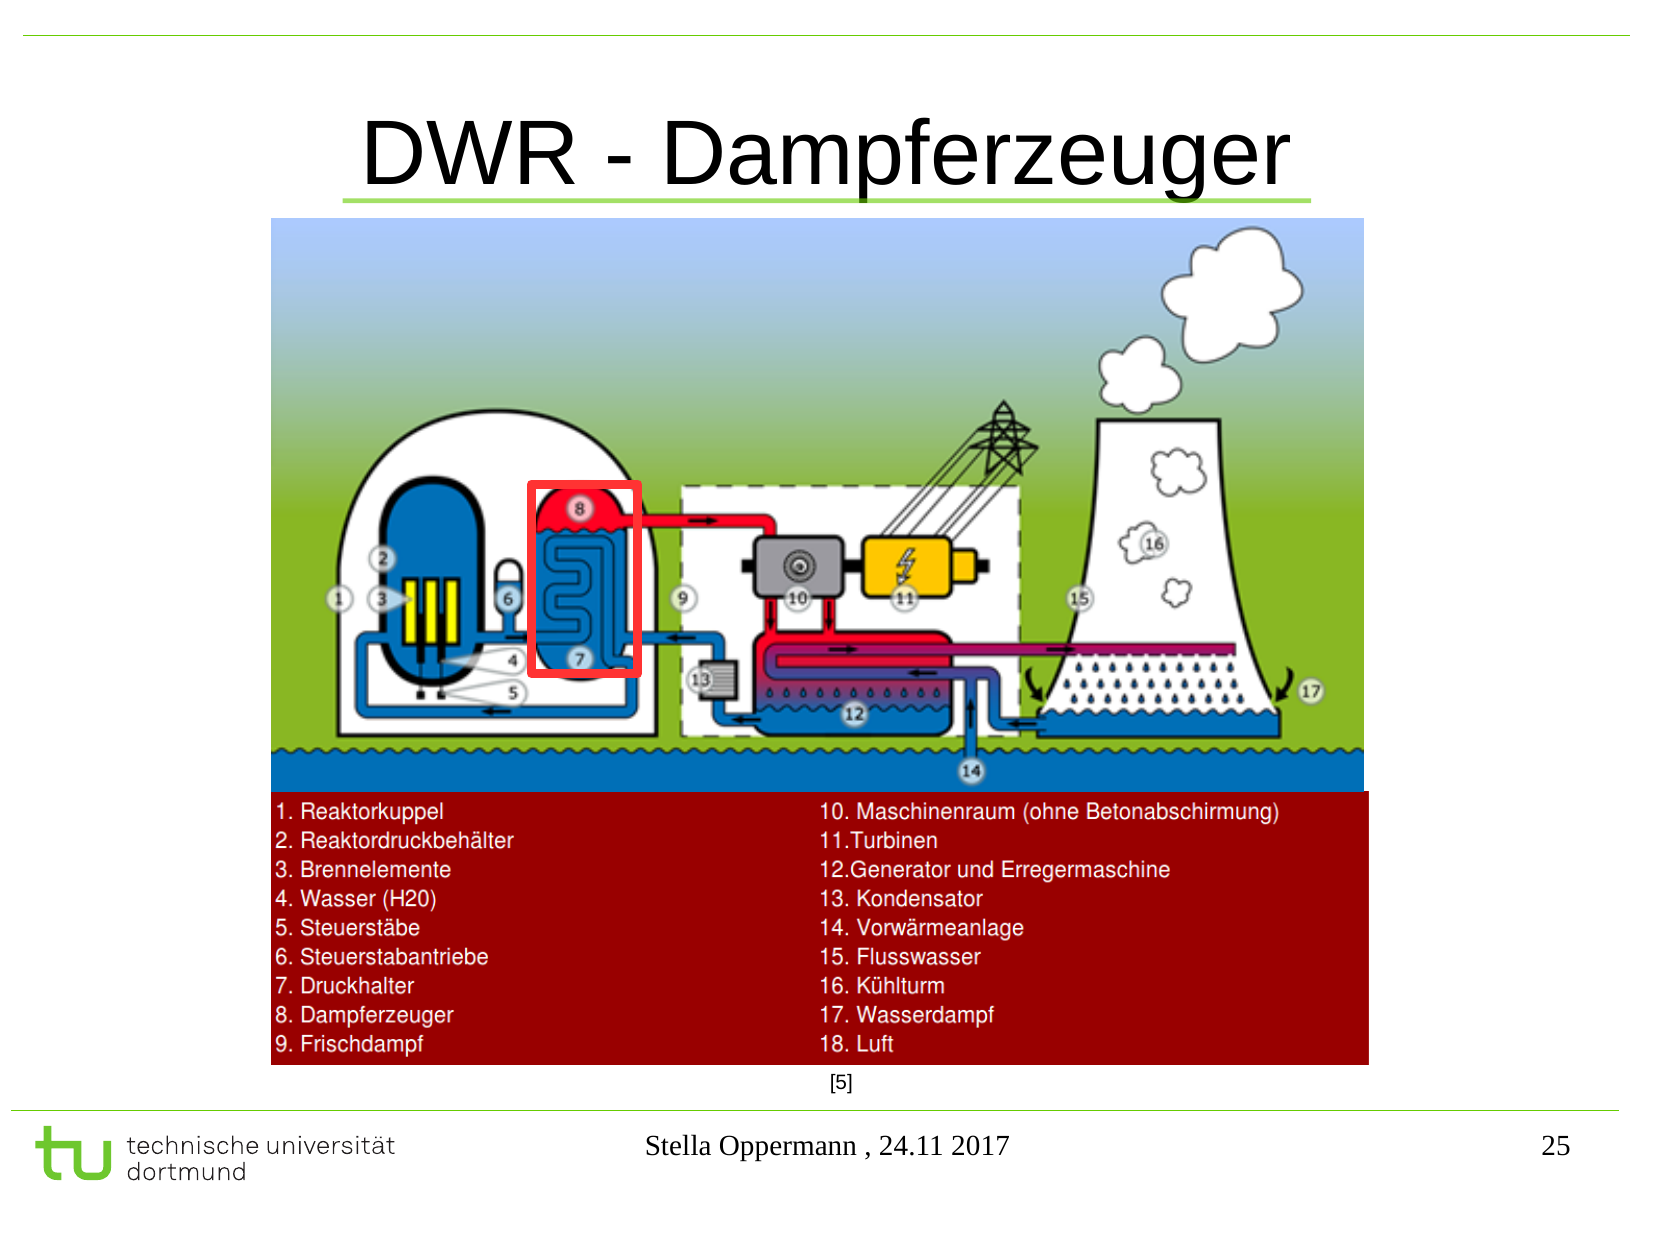

# DWR - Dampferzeuger
[5]
Stella Oppermann , 24.11 2017
25